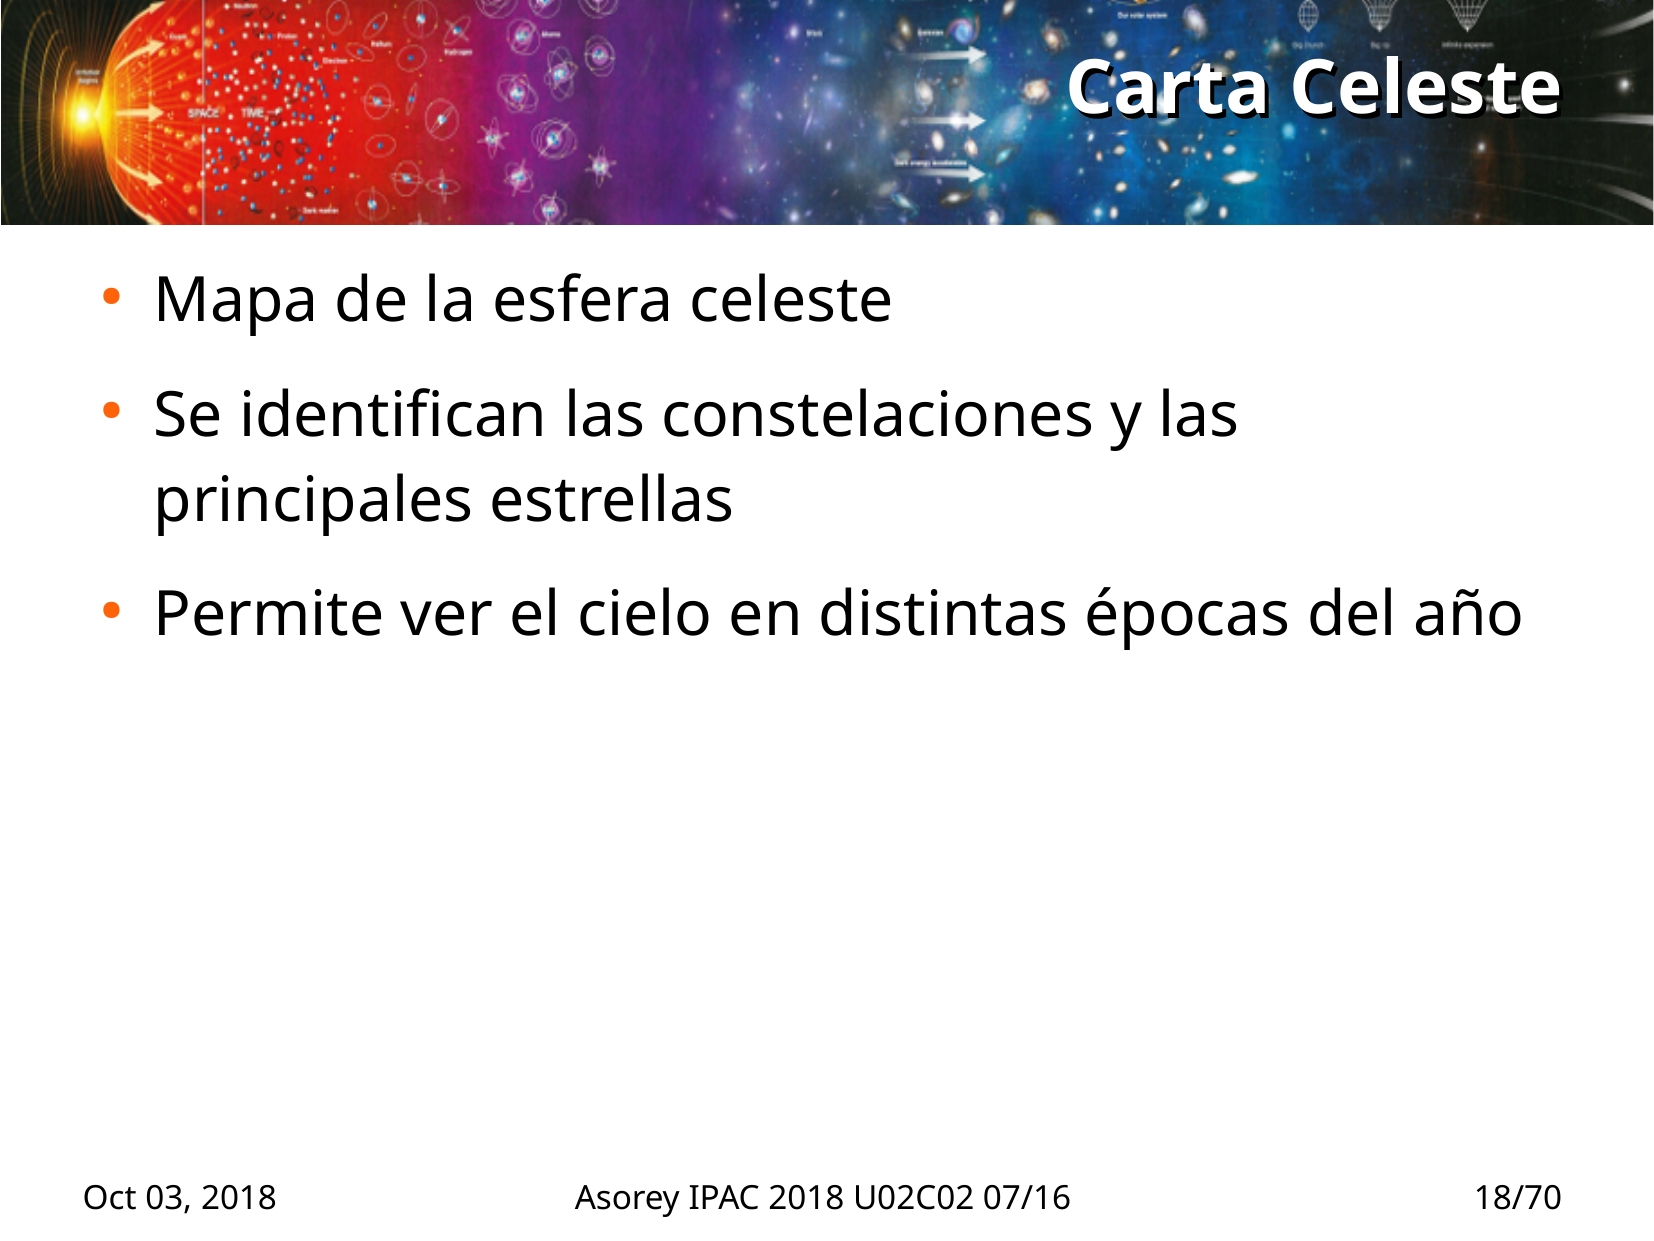

# Carta Celeste
Mapa de la esfera celeste
Se identifican las constelaciones y las principales estrellas
Permite ver el cielo en distintas épocas del año
Oct 03, 2018
Asorey IPAC 2018 U02C02 07/16
18